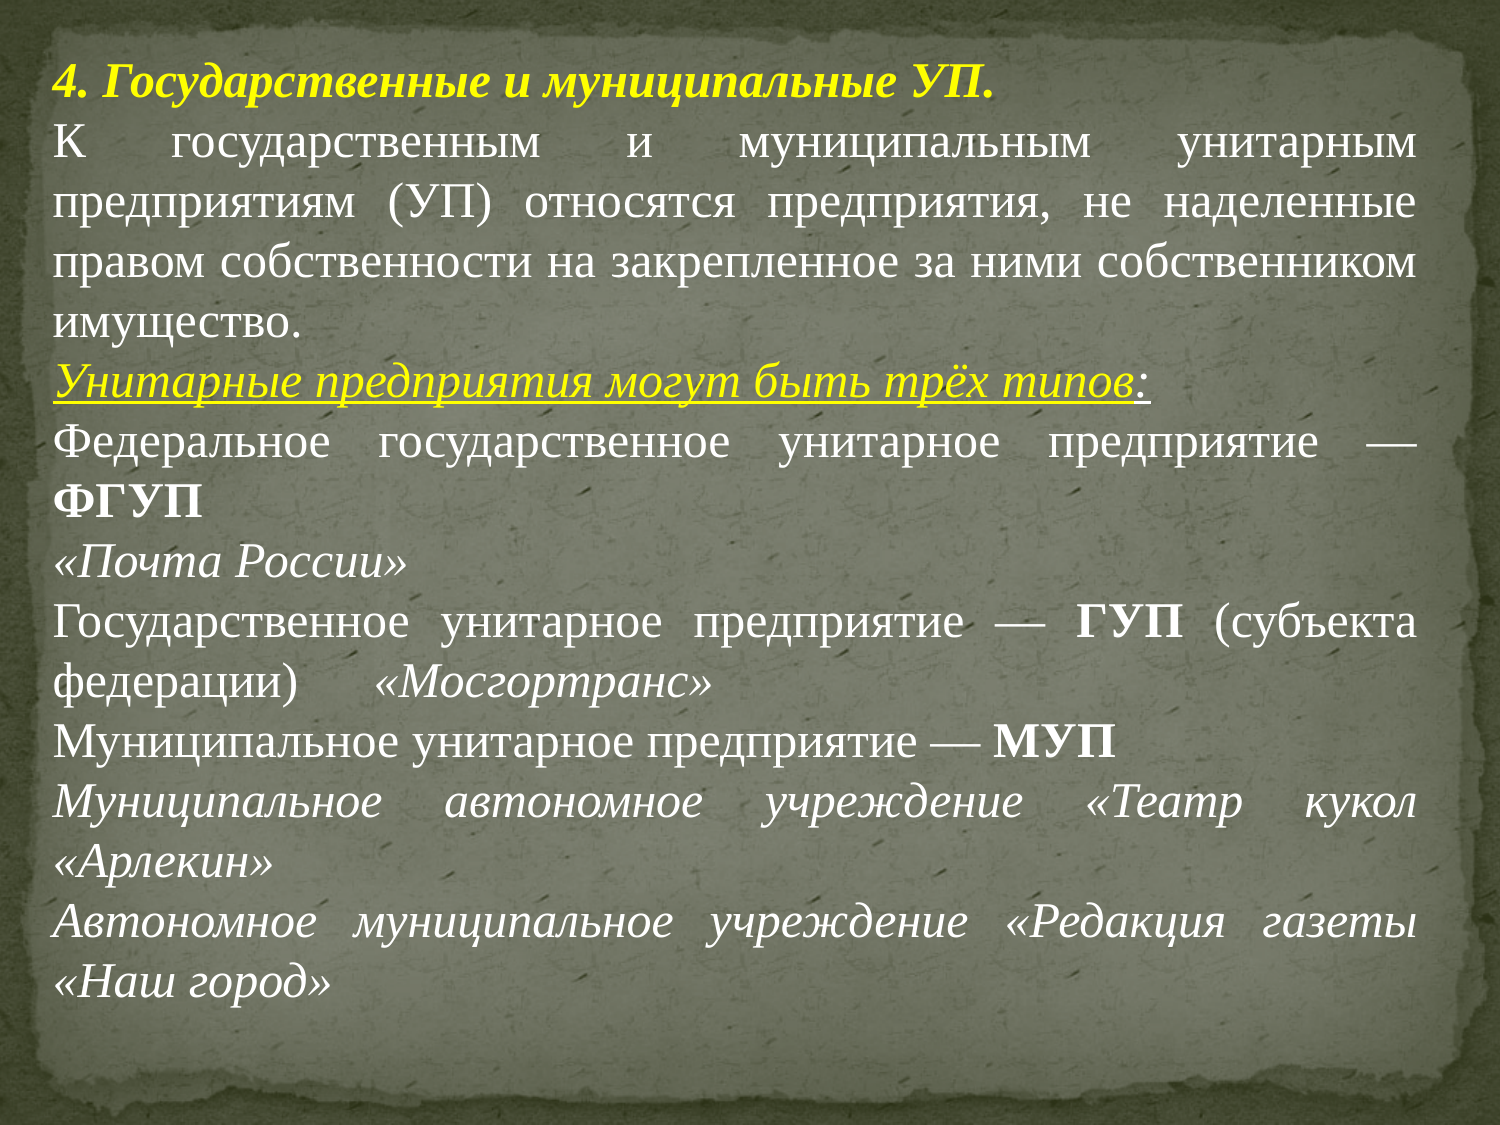

4. Государственные и муниципальные УП.
К государственным и муниципальным унитарным предприятиям (УП) относятся предприятия, не наделенные правом собственности на закрепленное за ними собственником имущество.
Унитарные предприятия могут быть трёх типов:
Федеральное государственное унитарное предприятие — ФГУП
«Почта России»
Государственное унитарное предприятие — ГУП (субъекта федерации) «Мосгортранс»
Муниципальное унитарное предприятие — МУП
Муниципальное автономное учреждение «Театр кукол «Арлекин»
Автономное муниципальное учреждение «Редакция газеты «Наш город»